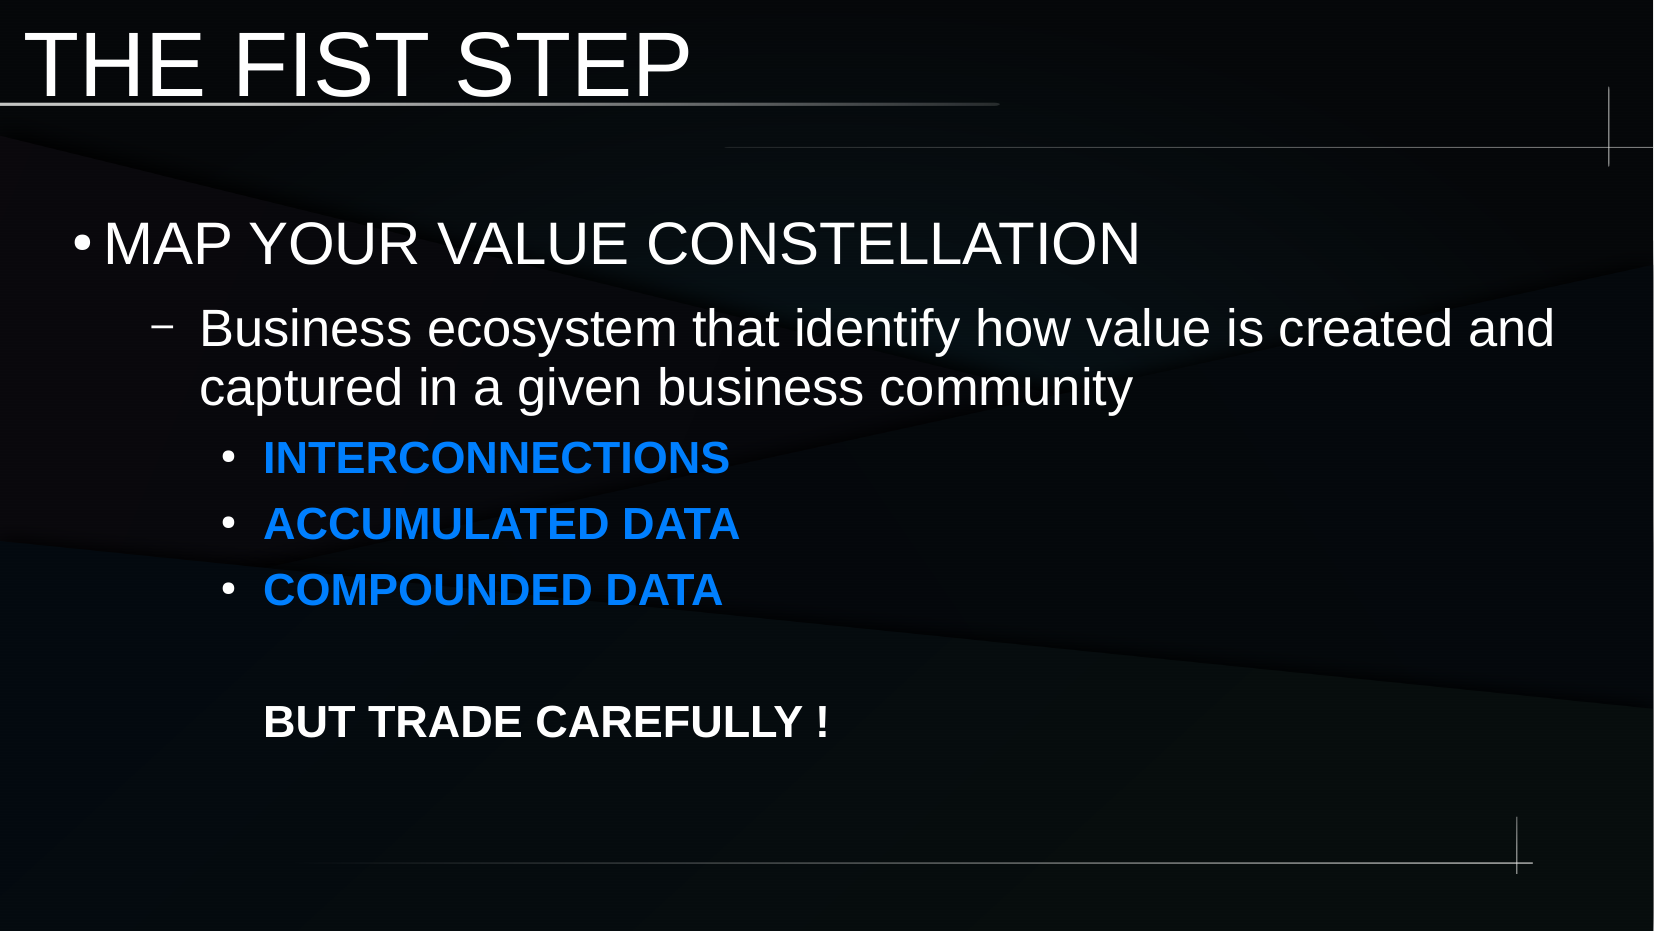

# THE FIST STEP
MAP YOUR VALUE CONSTELLATION
Business ecosystem that identify how value is created and captured in a given business community
INTERCONNECTIONS
ACCUMULATED DATA
COMPOUNDED DATA
BUT TRADE CAREFULLY !